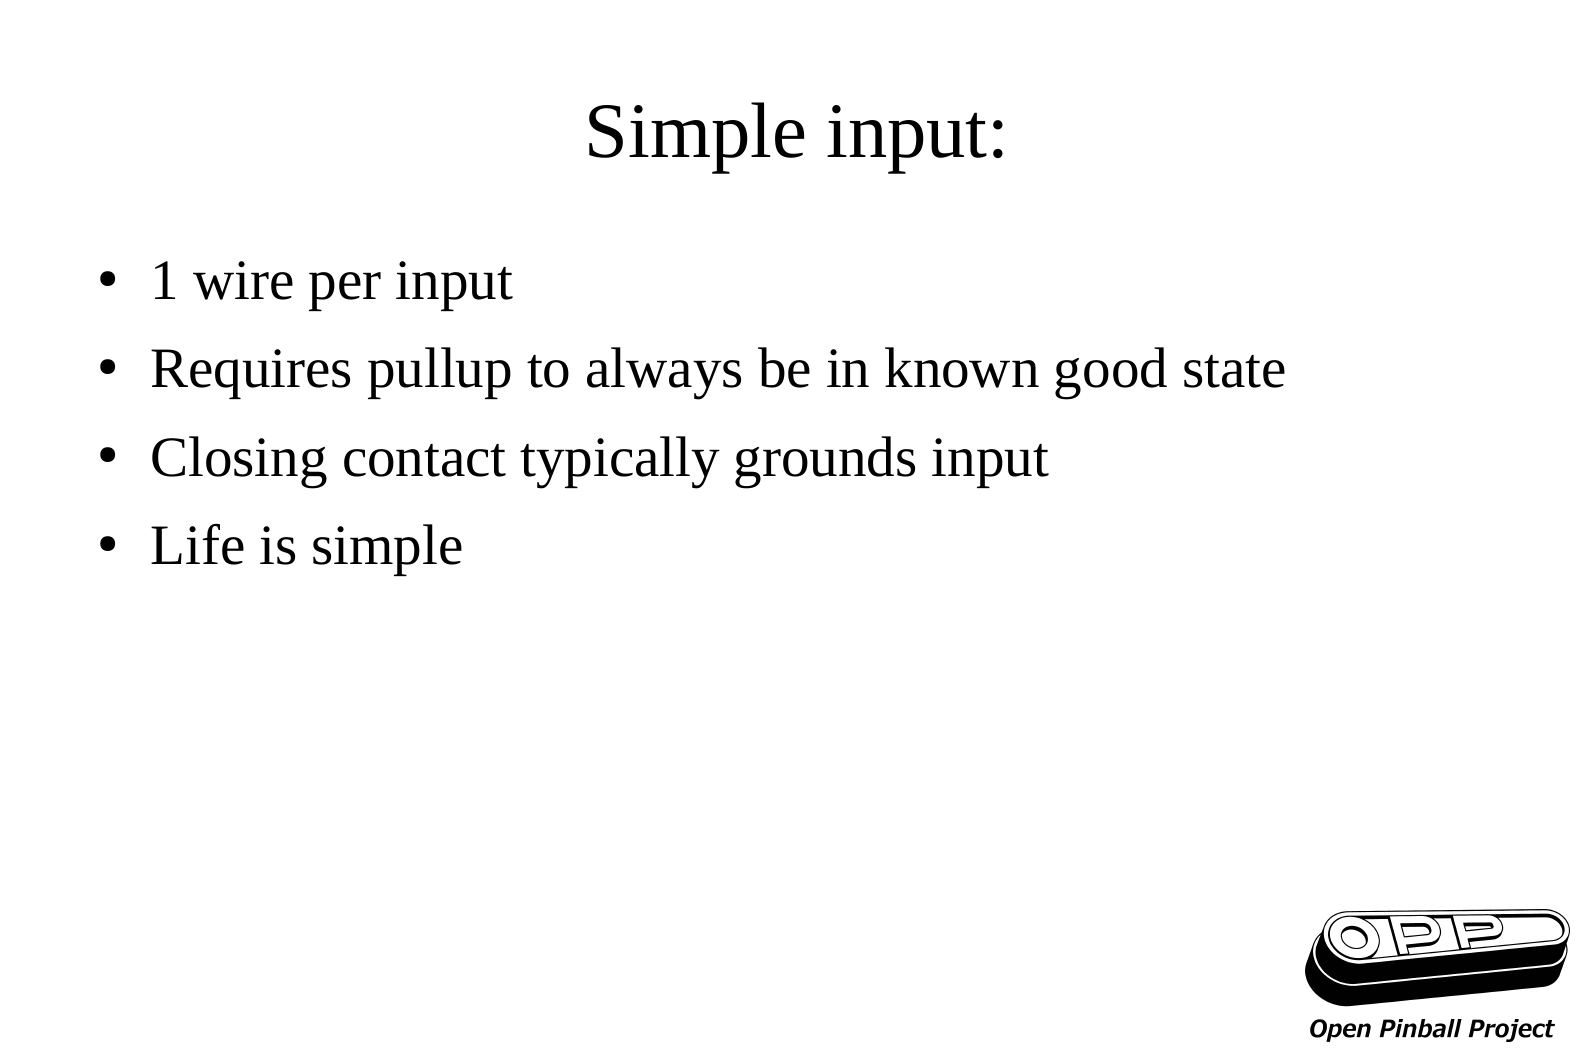

# Simple input:
1 wire per input
Requires pullup to always be in known good state
Closing contact typically grounds input
Life is simple